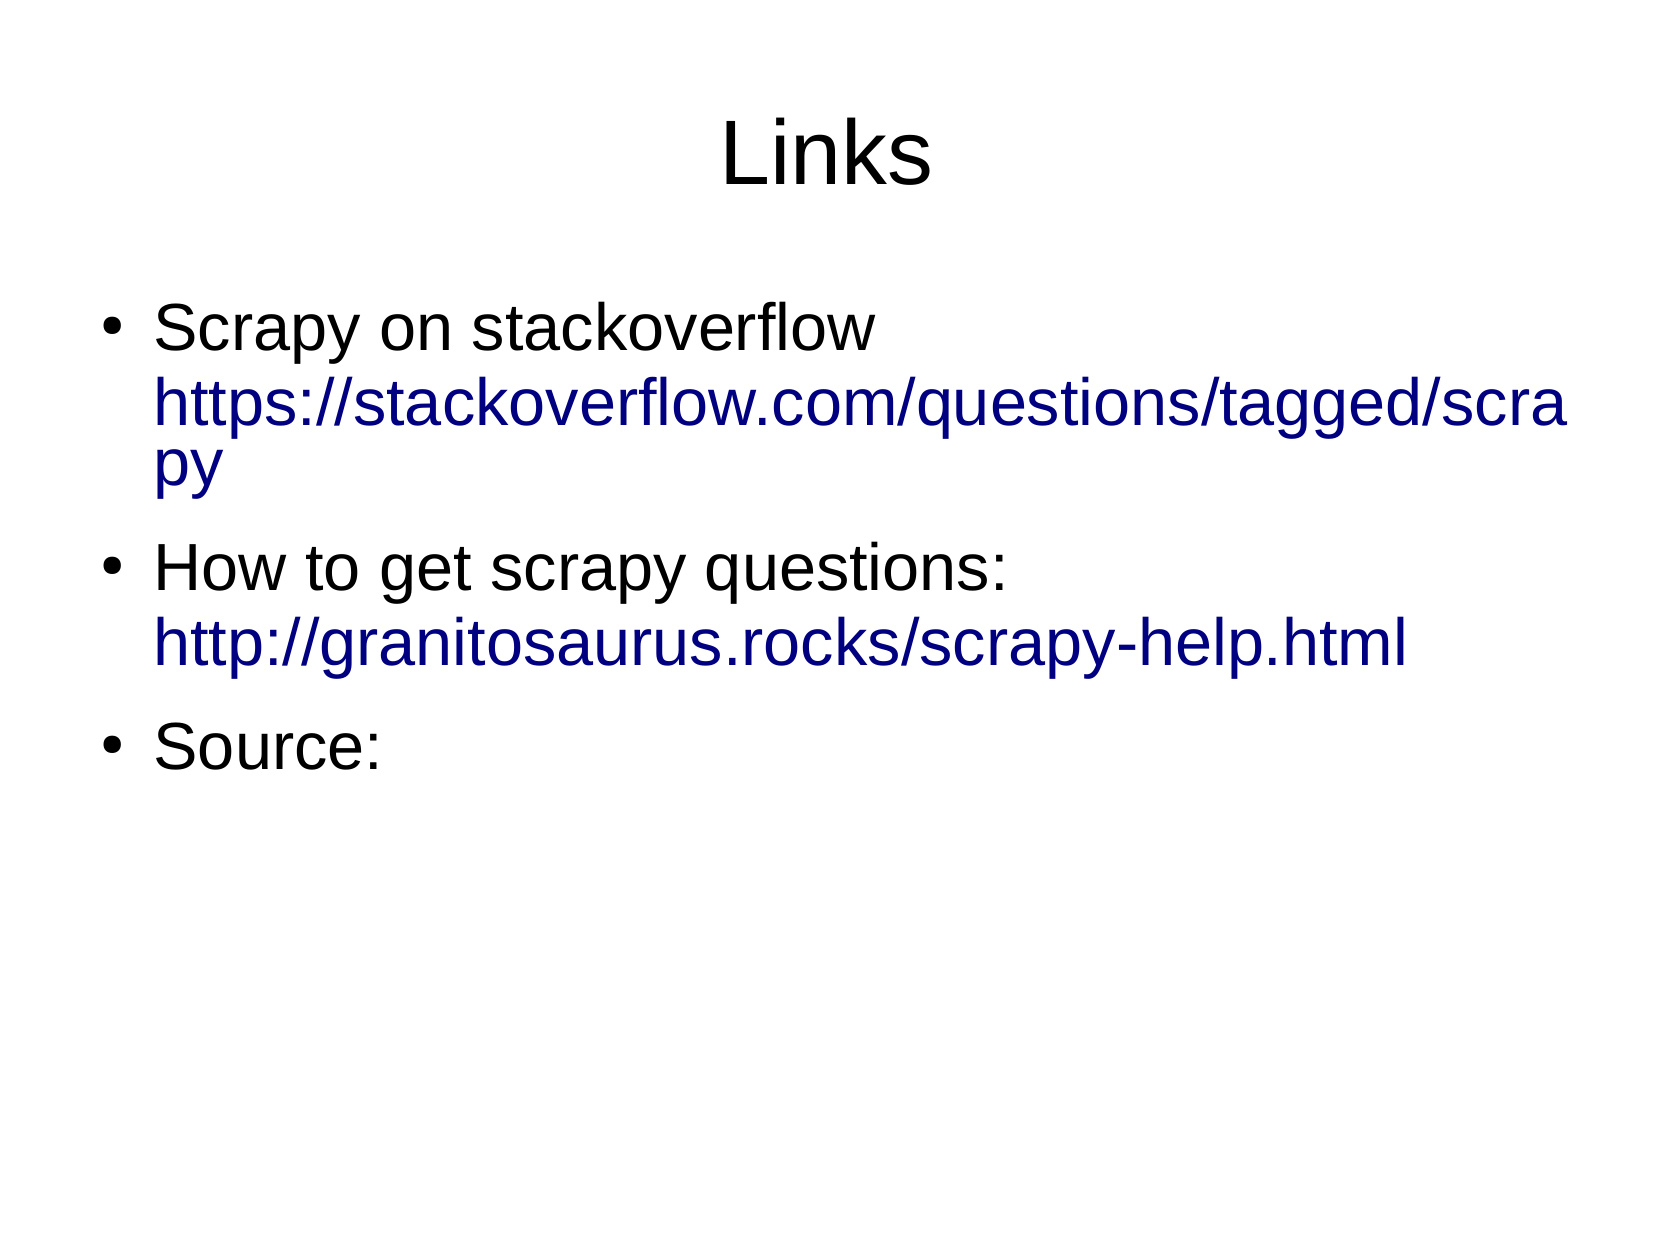

# Links
Scrapy on stackoverflow
https://stackoverflow.com/questions/tagged/scrapy
How to get scrapy questions:
http://granitosaurus.rocks/scrapy-help.html
Source: